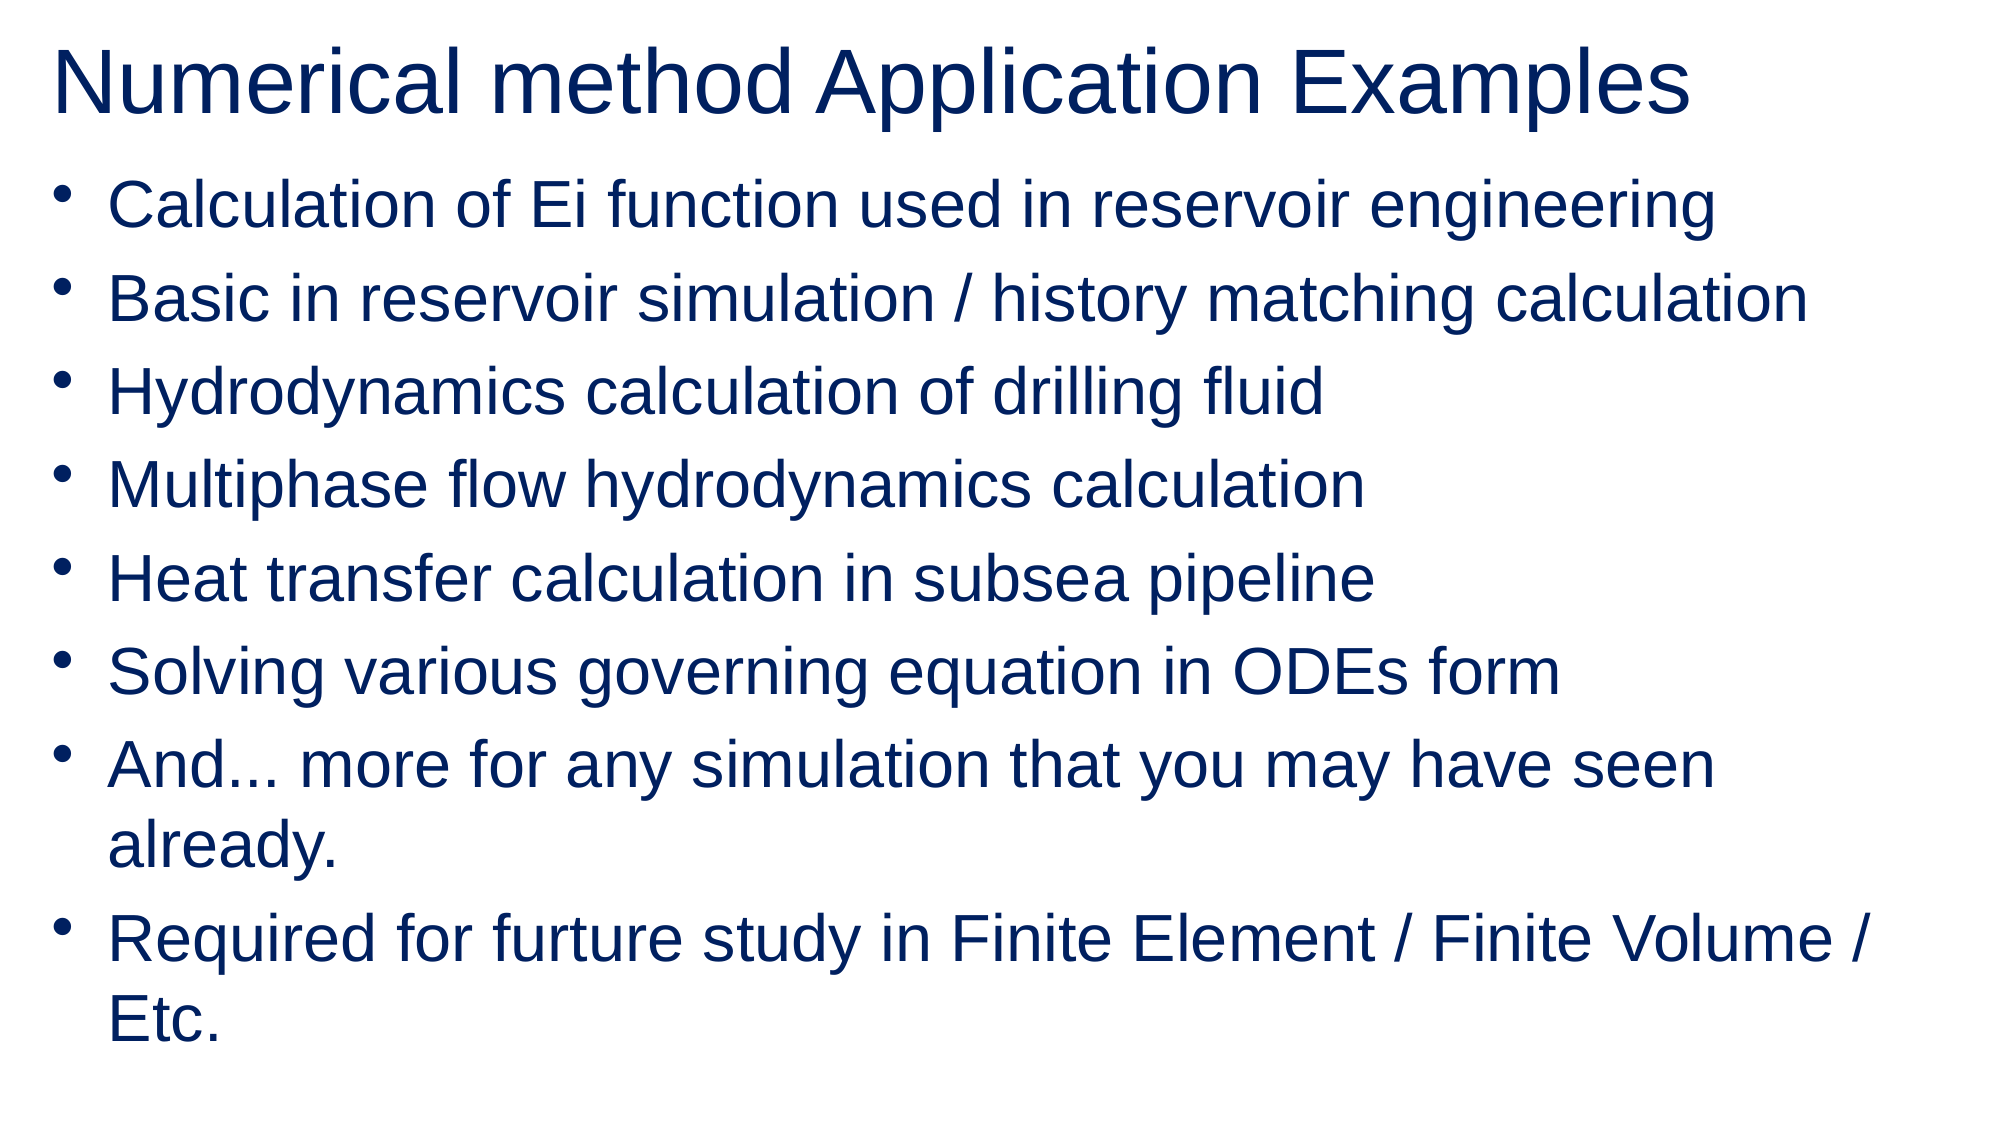

# Numerical method Application Examples
Calculation of Ei function used in reservoir engineering
Basic in reservoir simulation / history matching calculation
Hydrodynamics calculation of drilling fluid
Multiphase flow hydrodynamics calculation
Heat transfer calculation in subsea pipeline
Solving various governing equation in ODEs form
And... more for any simulation that you may have seen already.
Required for furture study in Finite Element / Finite Volume / Etc.